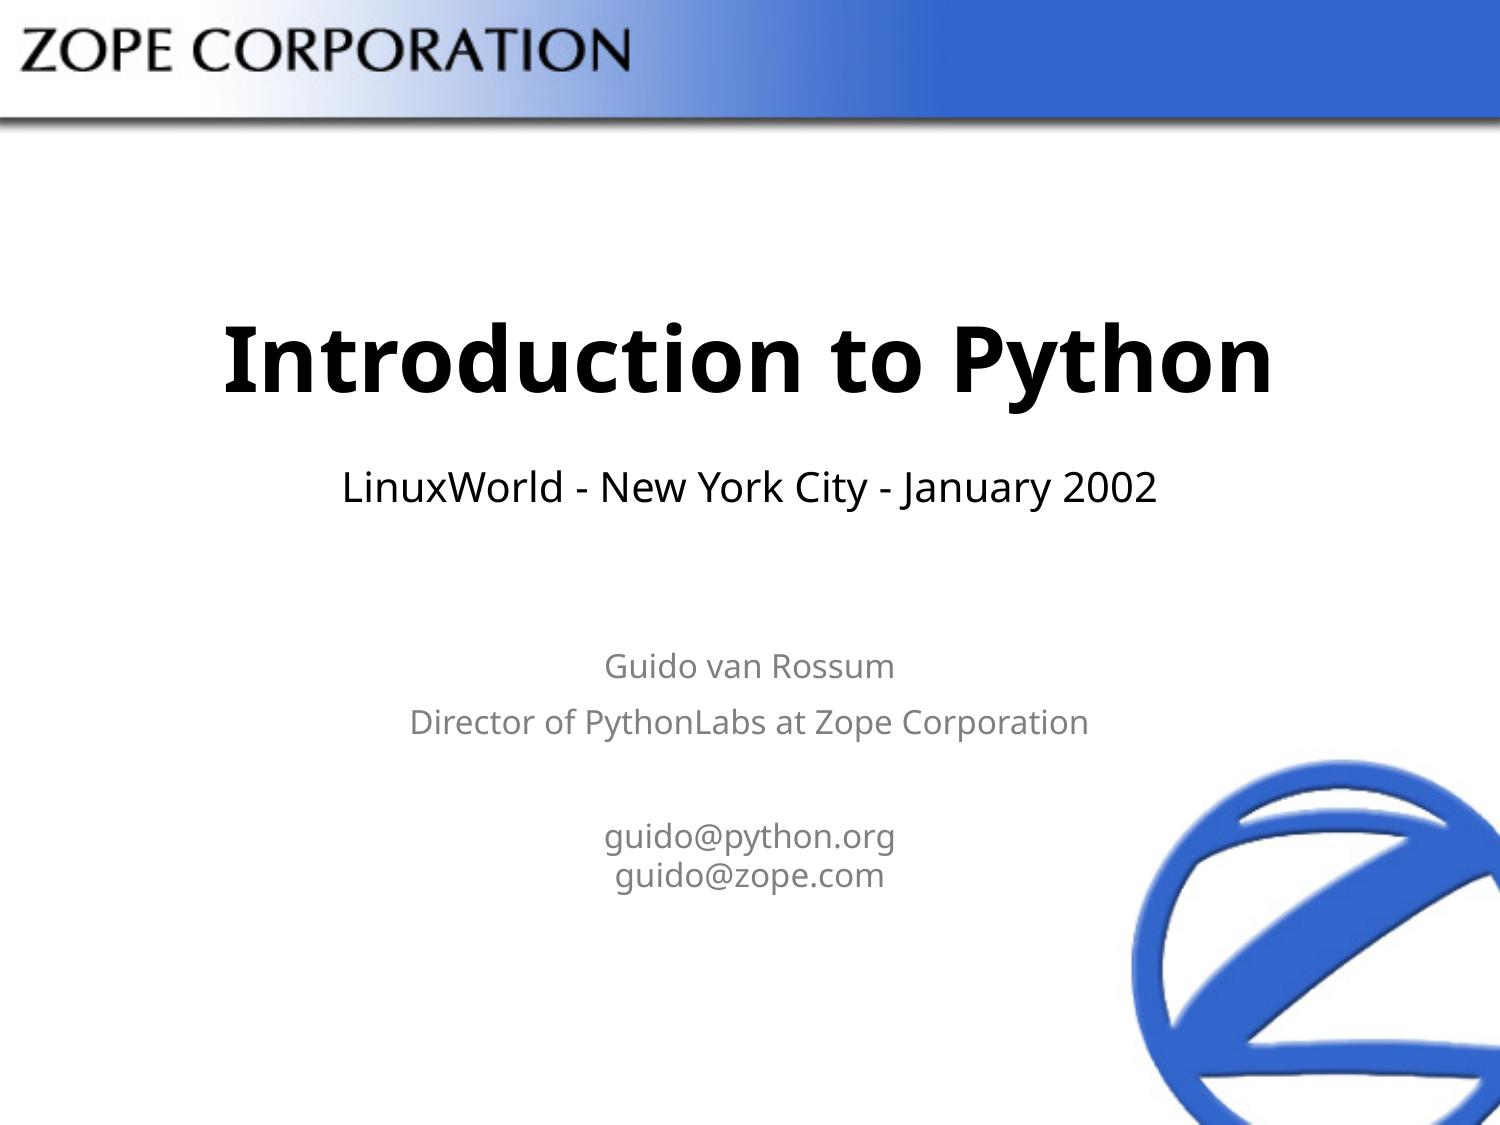

# Introduction to Python LinuxWorld - New York City - January 2002
Guido van Rossum
Director of PythonLabs at Zope Corporation
guido@python.org
guido@zope.com